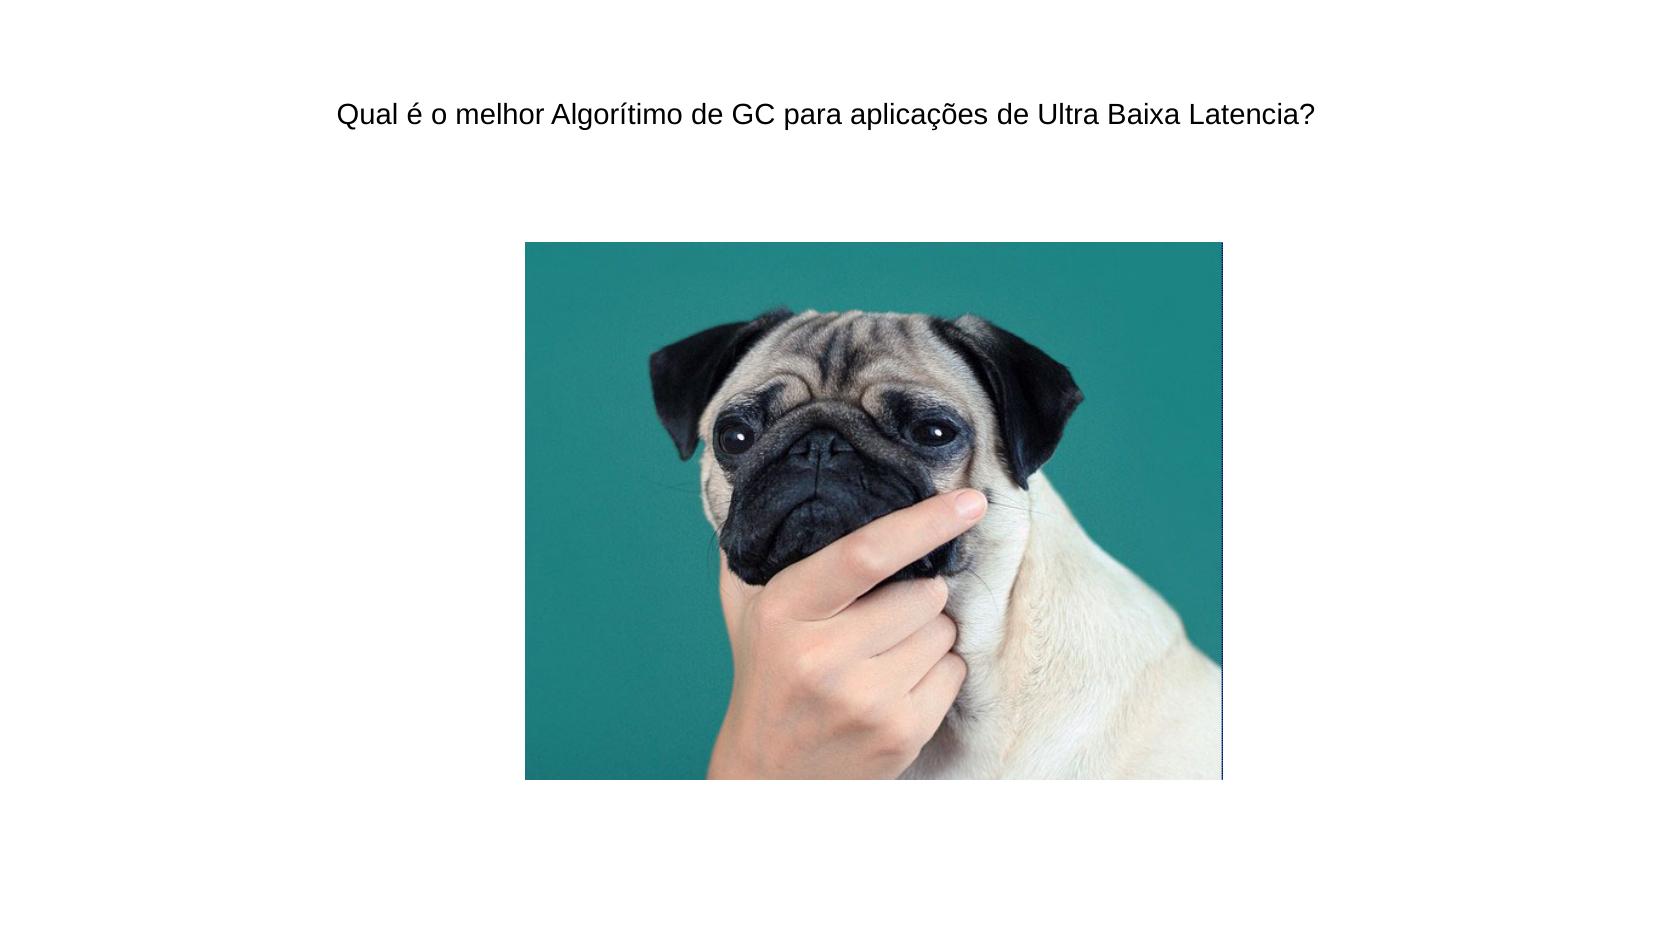

# Qual é o melhor Algorítimo de GC para aplicações de Ultra Baixa Latencia?